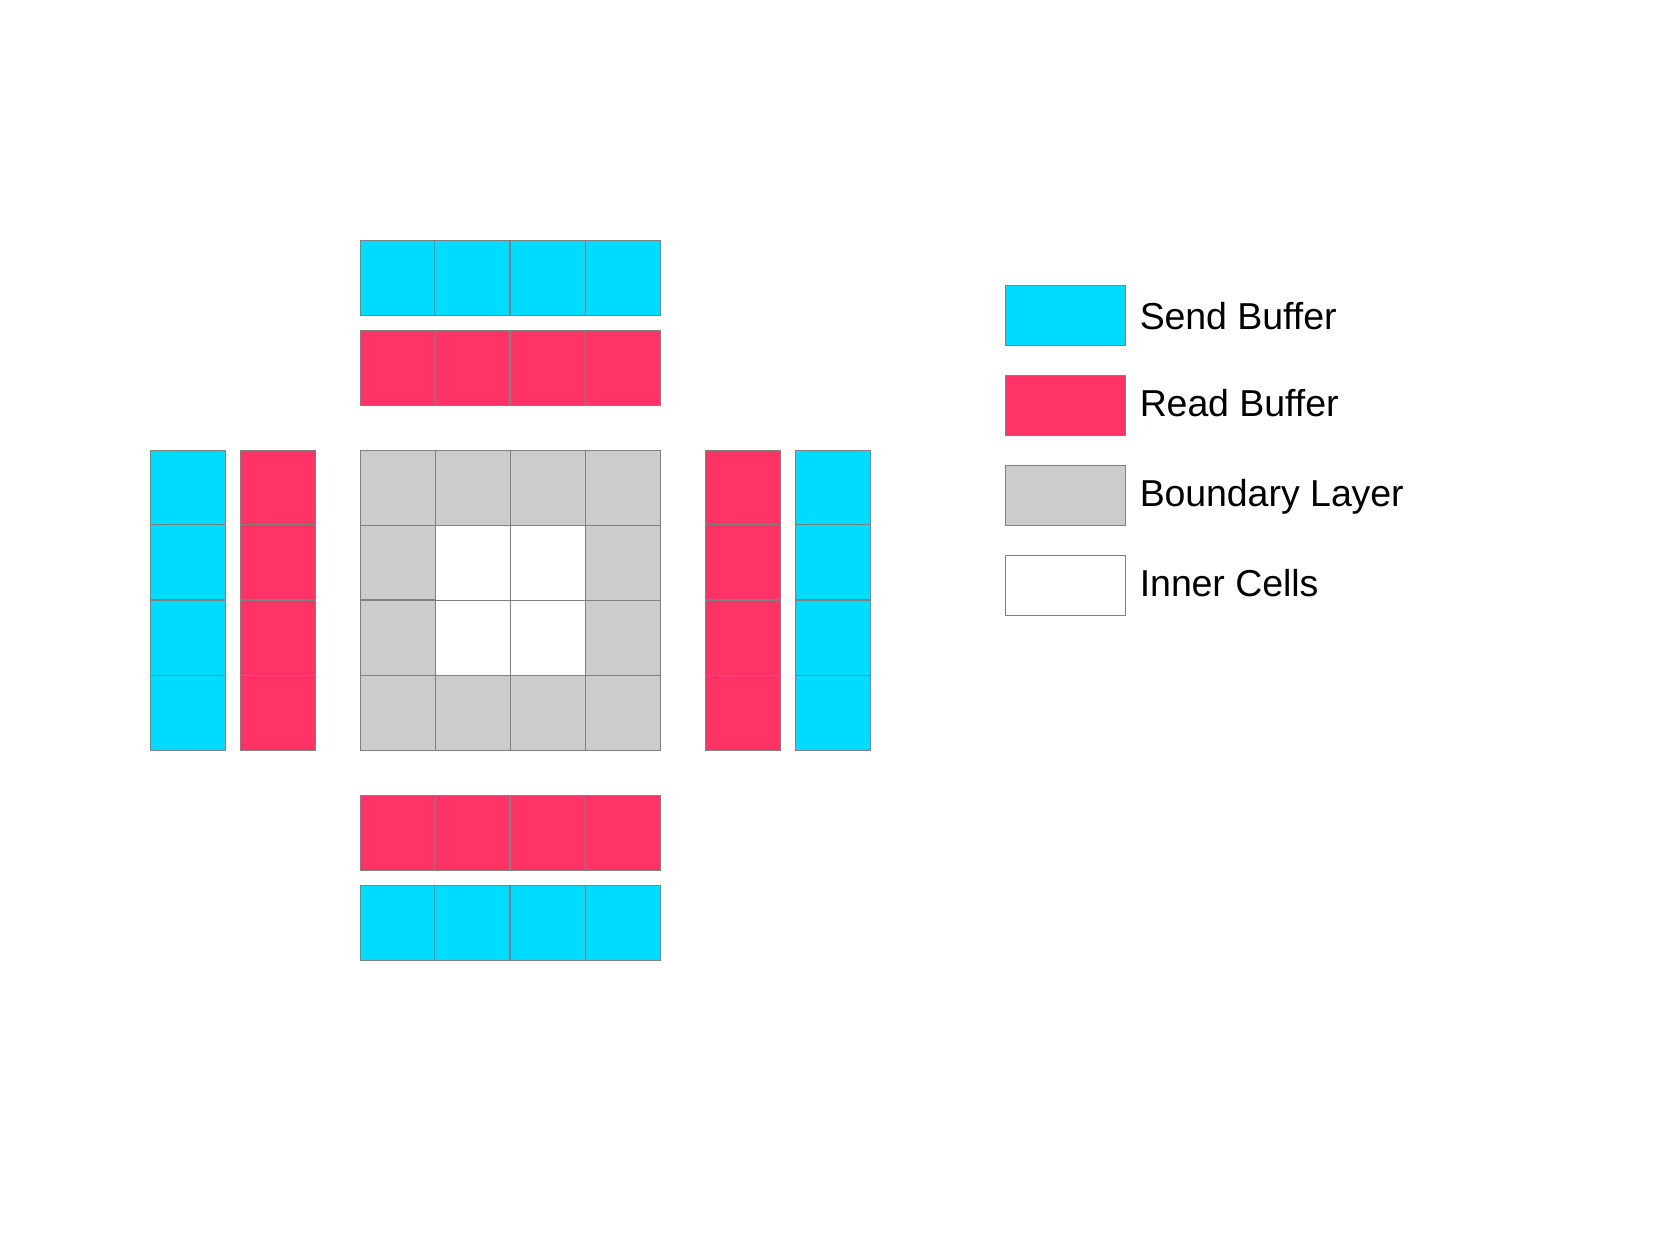

Send Buffer
Read Buffer
Boundary Layer
Inner Cells